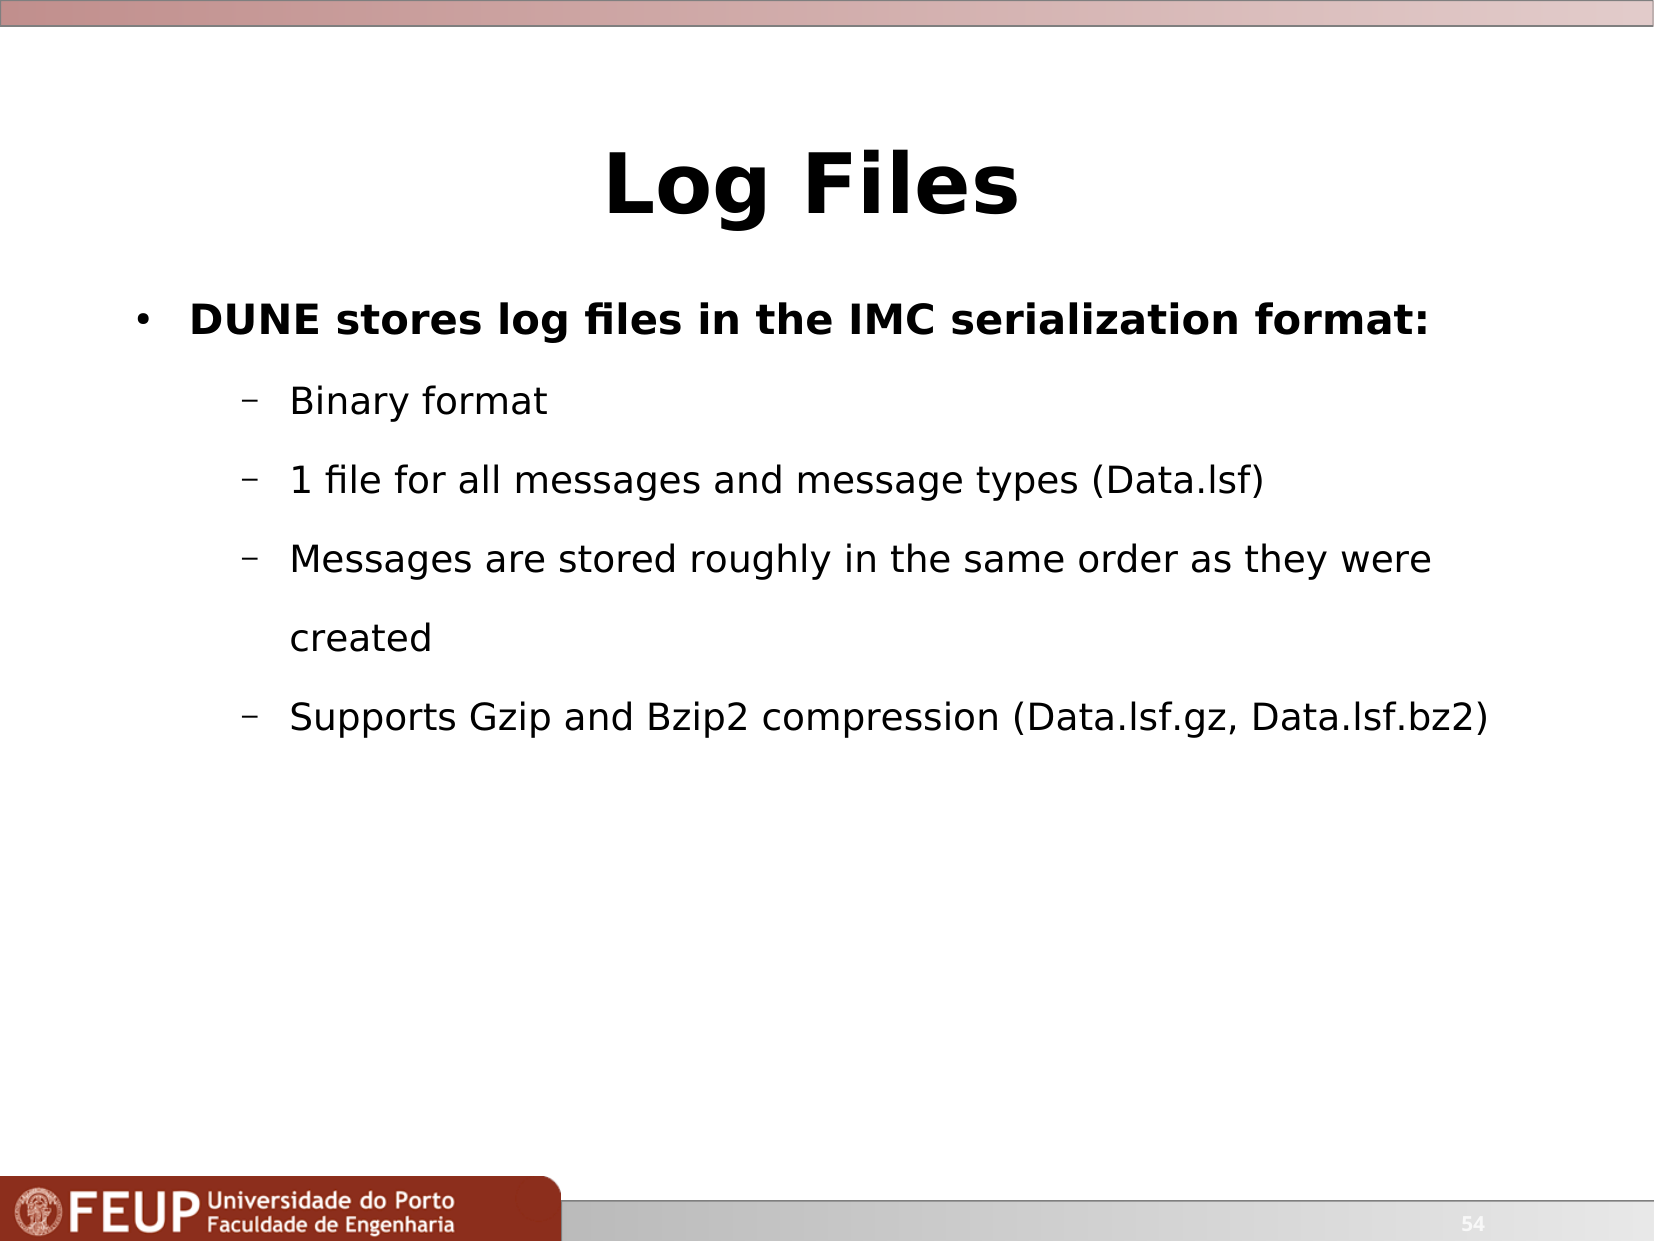

# Log Files
DUNE stores log files in the IMC serialization format:
Binary format
1 file for all messages and message types (Data.lsf)
Messages are stored roughly in the same order as they were created
Supports Gzip and Bzip2 compression (Data.lsf.gz, Data.lsf.bz2)